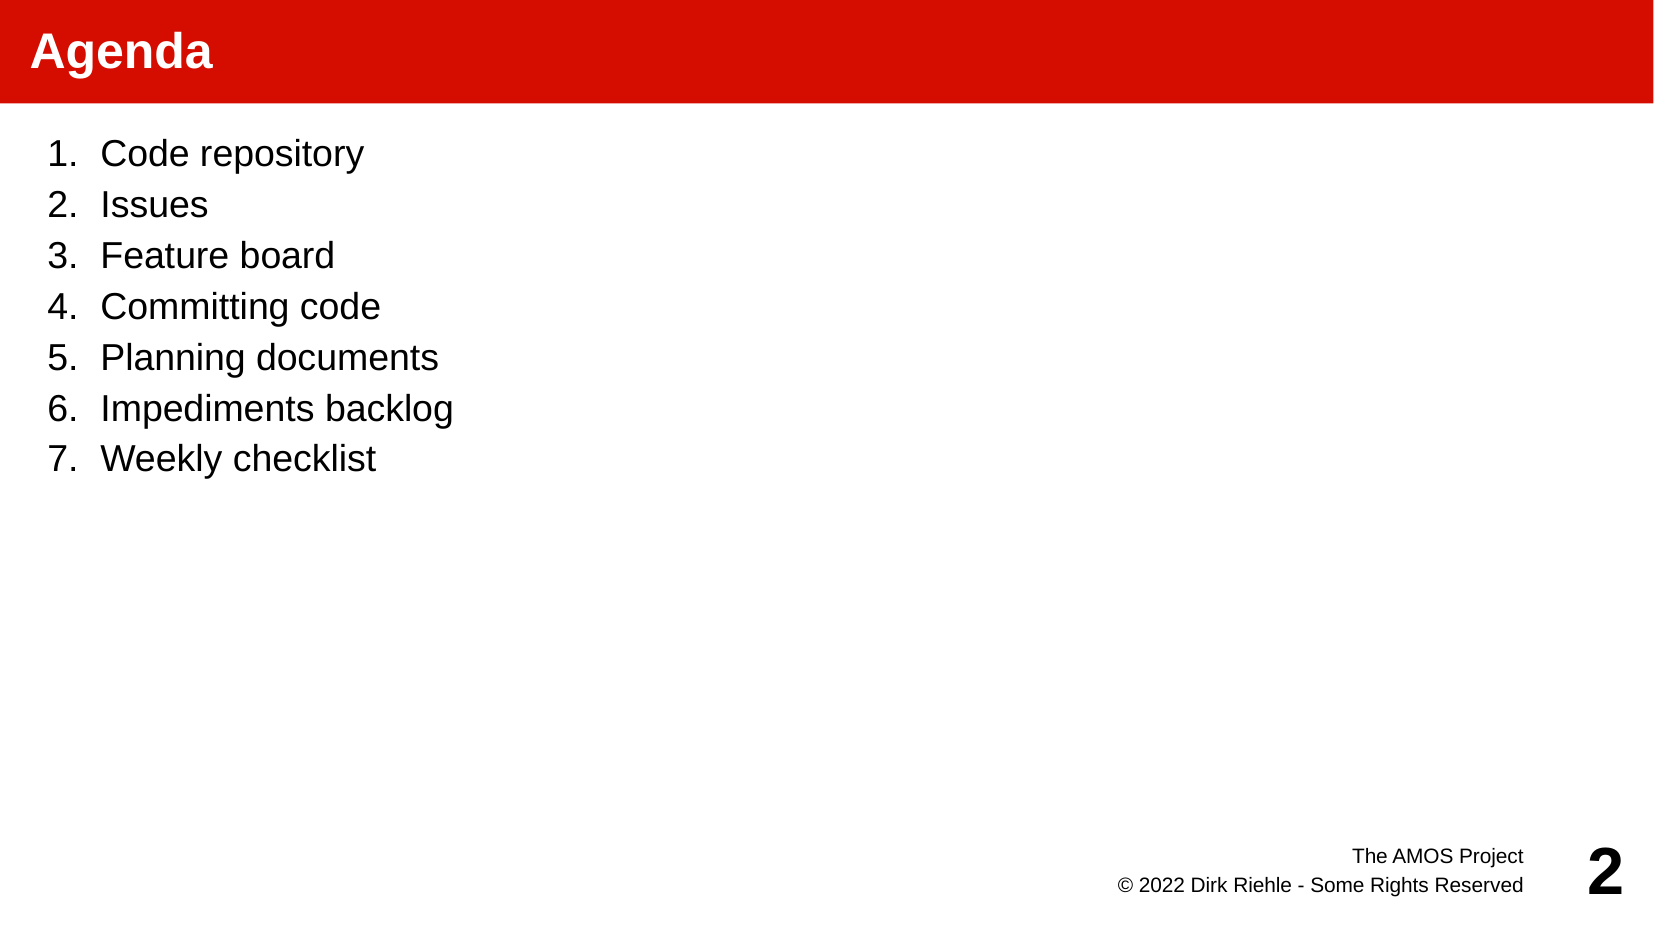

# Agenda
Code repository
Issues
Feature board
Committing code
Planning documents
Impediments backlog
Weekly checklist
The AMOS Project
2
© 2022 Dirk Riehle - Some Rights Reserved